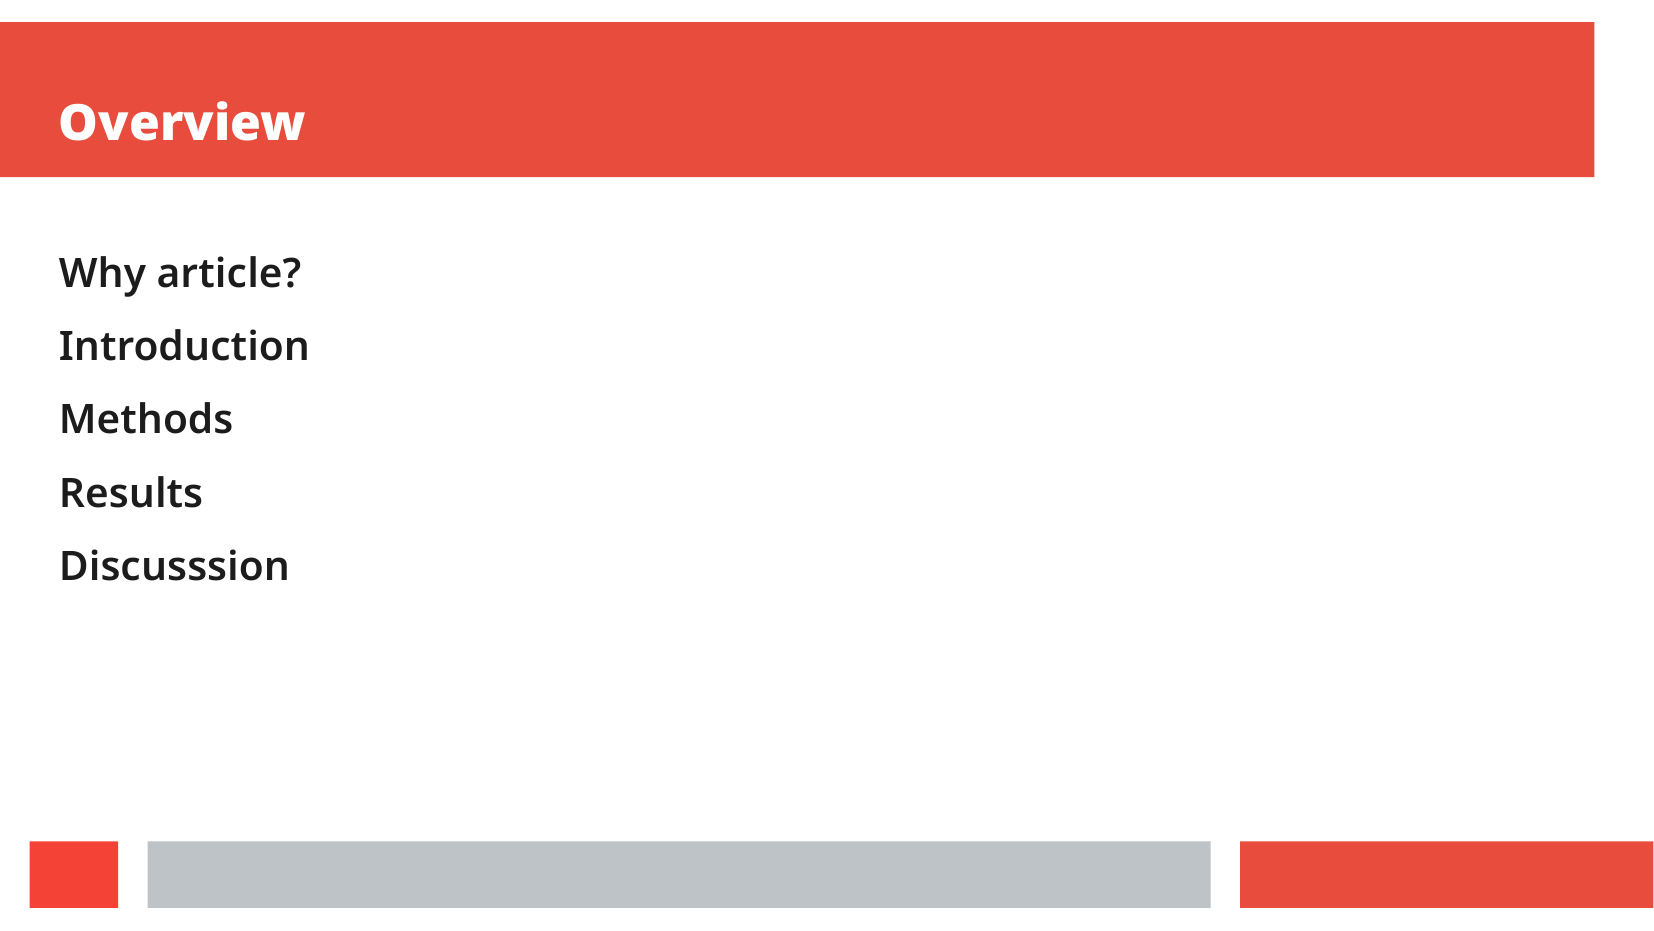

# Overview
Why article?
Introduction
Methods
Results
Discusssion